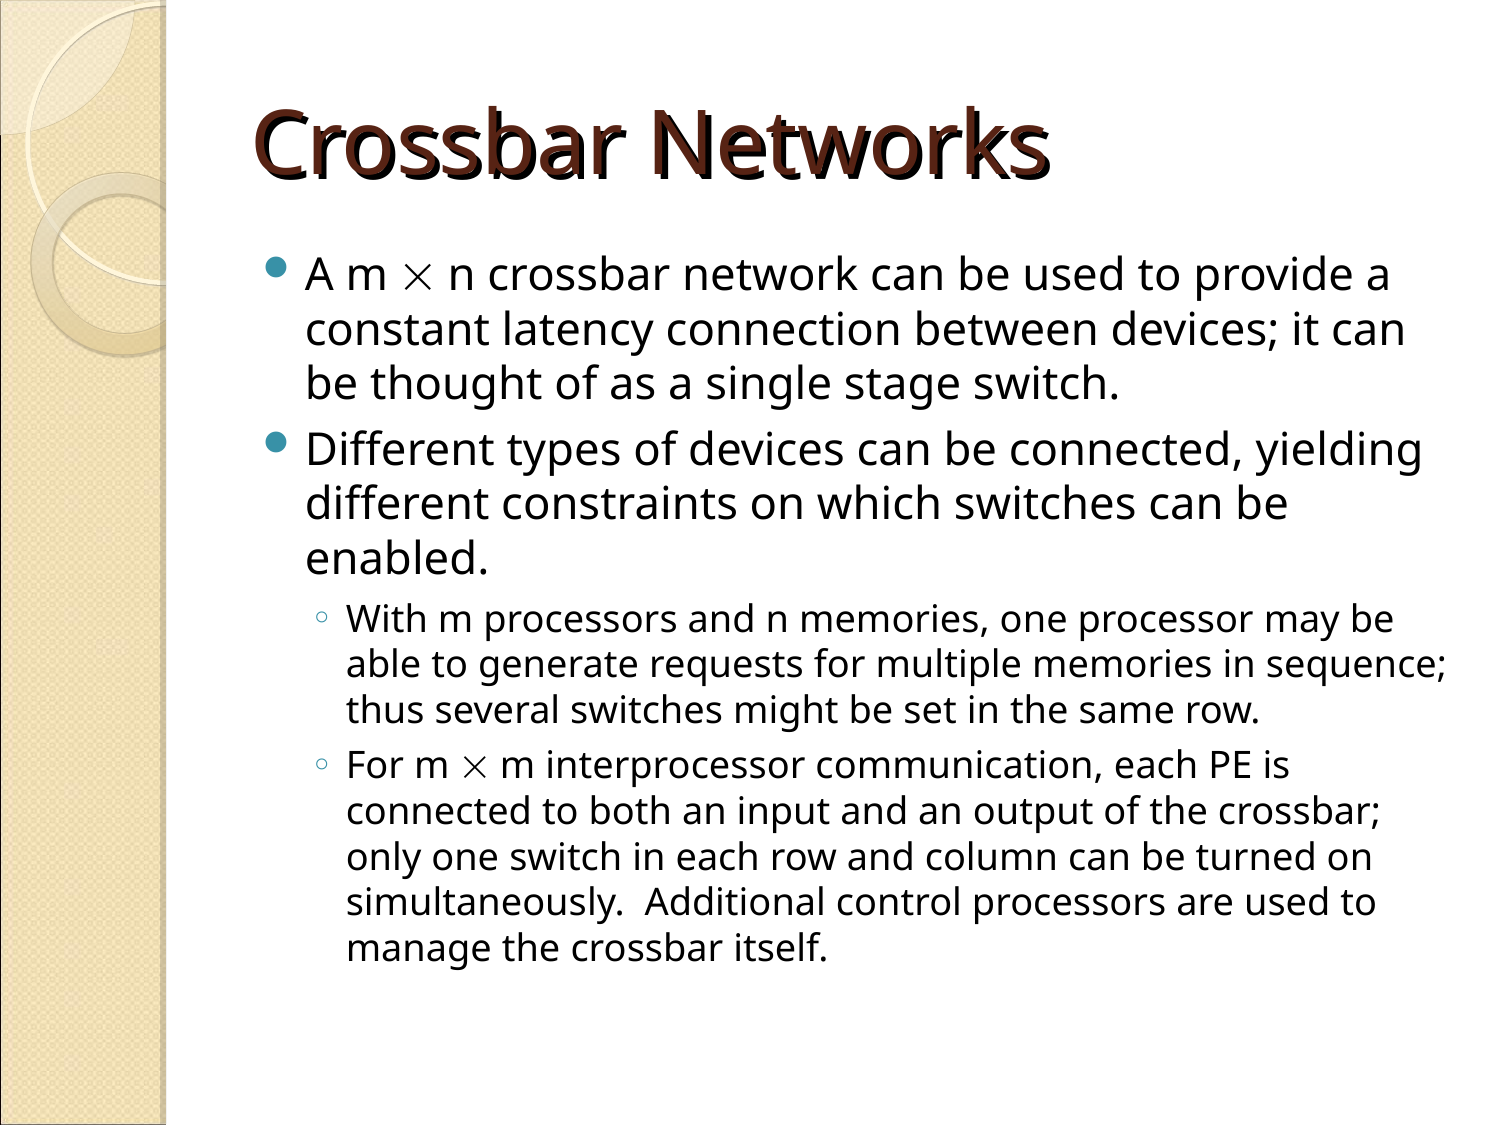

# Crossbar Networks
A m  n crossbar network can be used to provide a constant latency connection between devices; it can be thought of as a single stage switch.
Different types of devices can be connected, yielding different constraints on which switches can be enabled.
With m processors and n memories, one processor may be able to generate requests for multiple memories in sequence; thus several switches might be set in the same row.
For m  m interprocessor communication, each PE is connected to both an input and an output of the crossbar; only one switch in each row and column can be turned on simultaneously. Additional control processors are used to manage the crossbar itself.